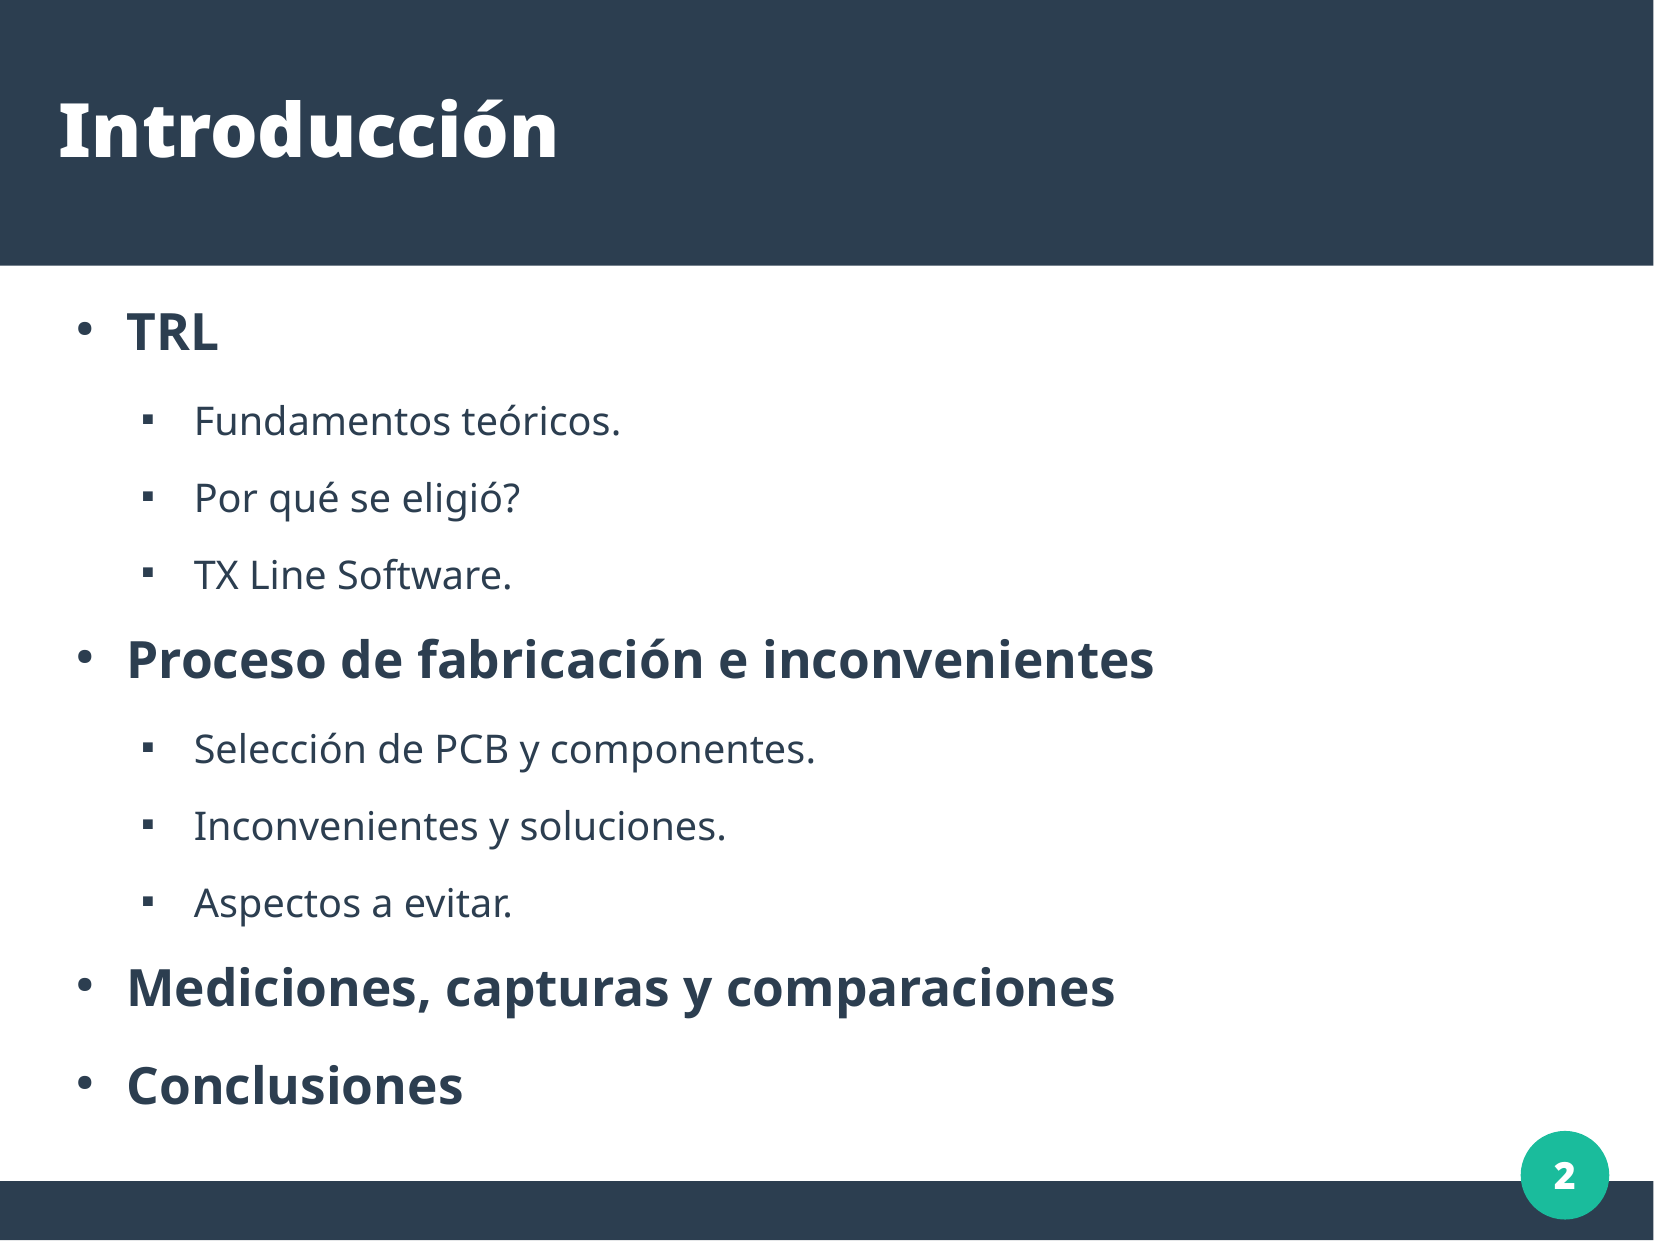

# Introducción
TRL
Fundamentos teóricos.
Por qué se eligió?
TX Line Software.
Proceso de fabricación e inconvenientes
Selección de PCB y componentes.
Inconvenientes y soluciones.
Aspectos a evitar.
Mediciones, capturas y comparaciones
Conclusiones
2